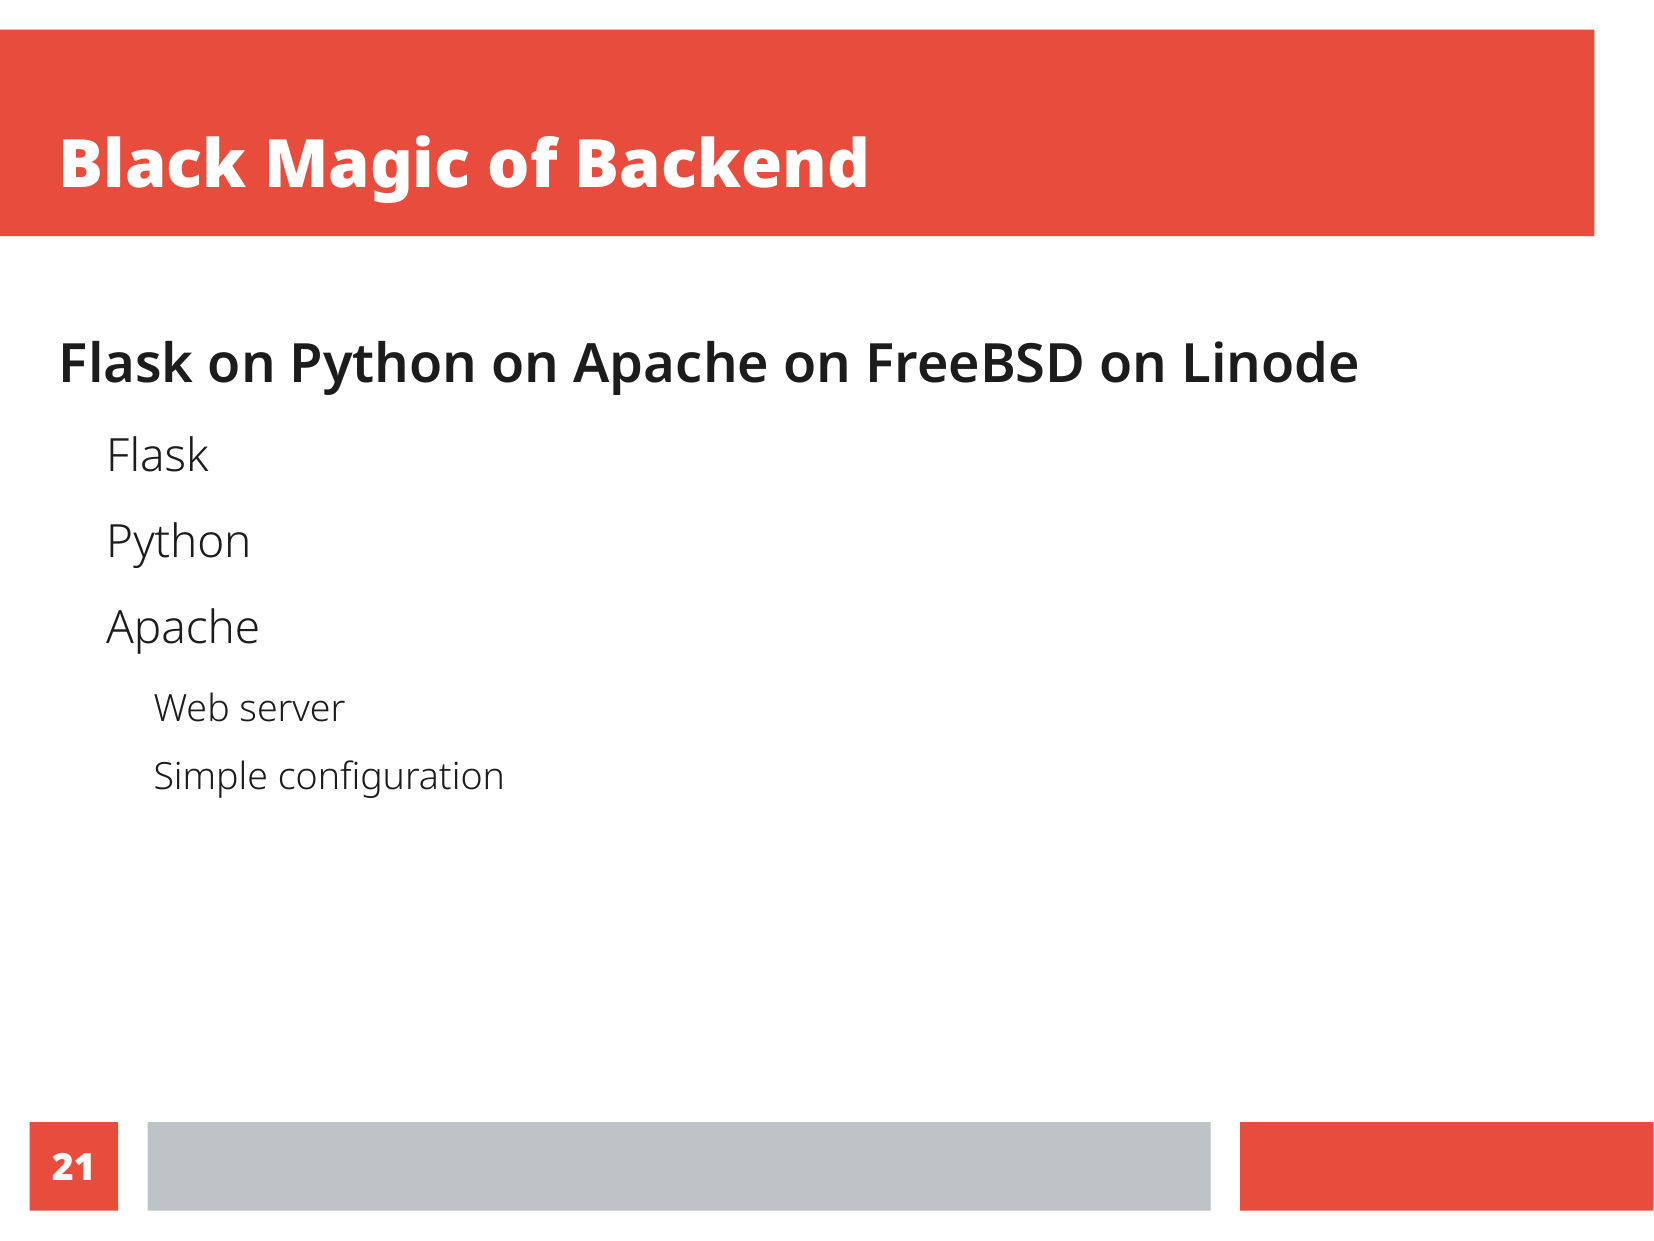

# Black Magic of Backend
Flask on Python on Apache on FreeBSD on Linode
Flask
Python
Apache
Web server
Simple configuration
21